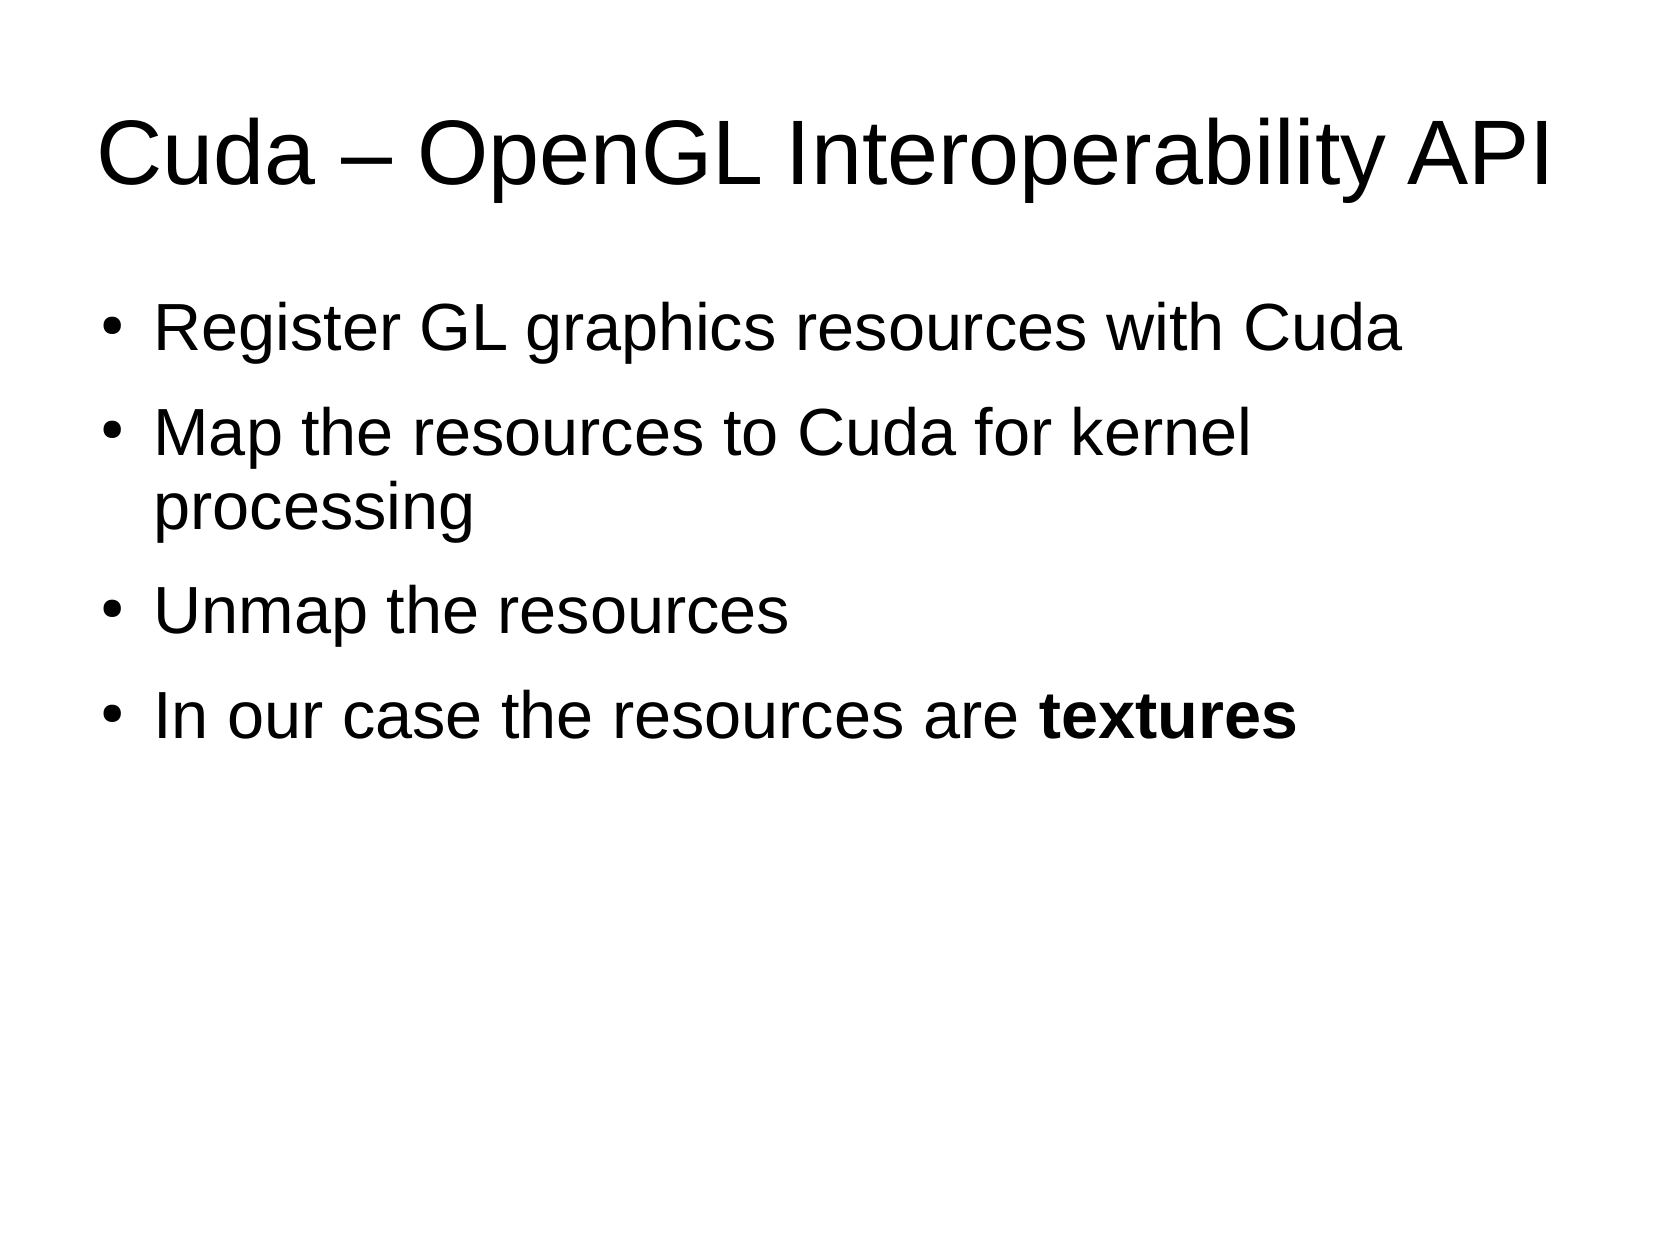

# Cuda – OpenGL Interoperability API
Register GL graphics resources with Cuda
Map the resources to Cuda for kernel processing
Unmap the resources
In our case the resources are textures